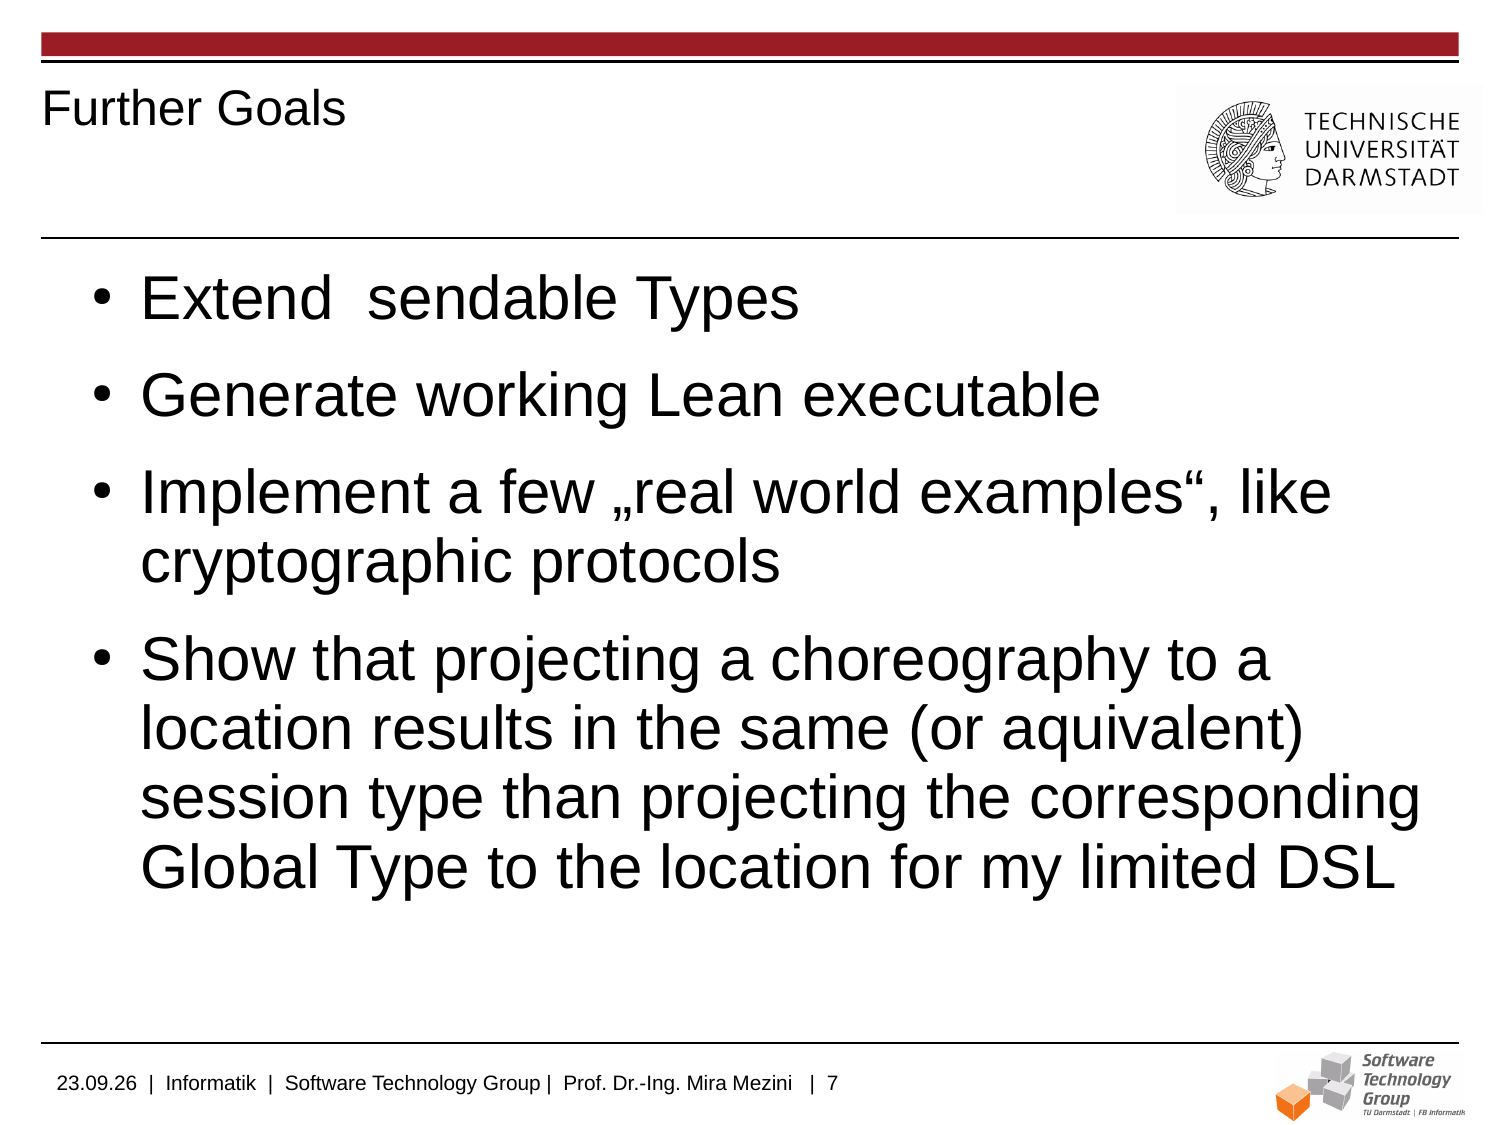

# Further Goals
Extend sendable Types
Generate working Lean executable
Implement a few „real world examples“, like cryptographic protocols
Show that projecting a choreography to a location results in the same (or aquivalent) session type than projecting the corresponding Global Type to the location for my limited DSL